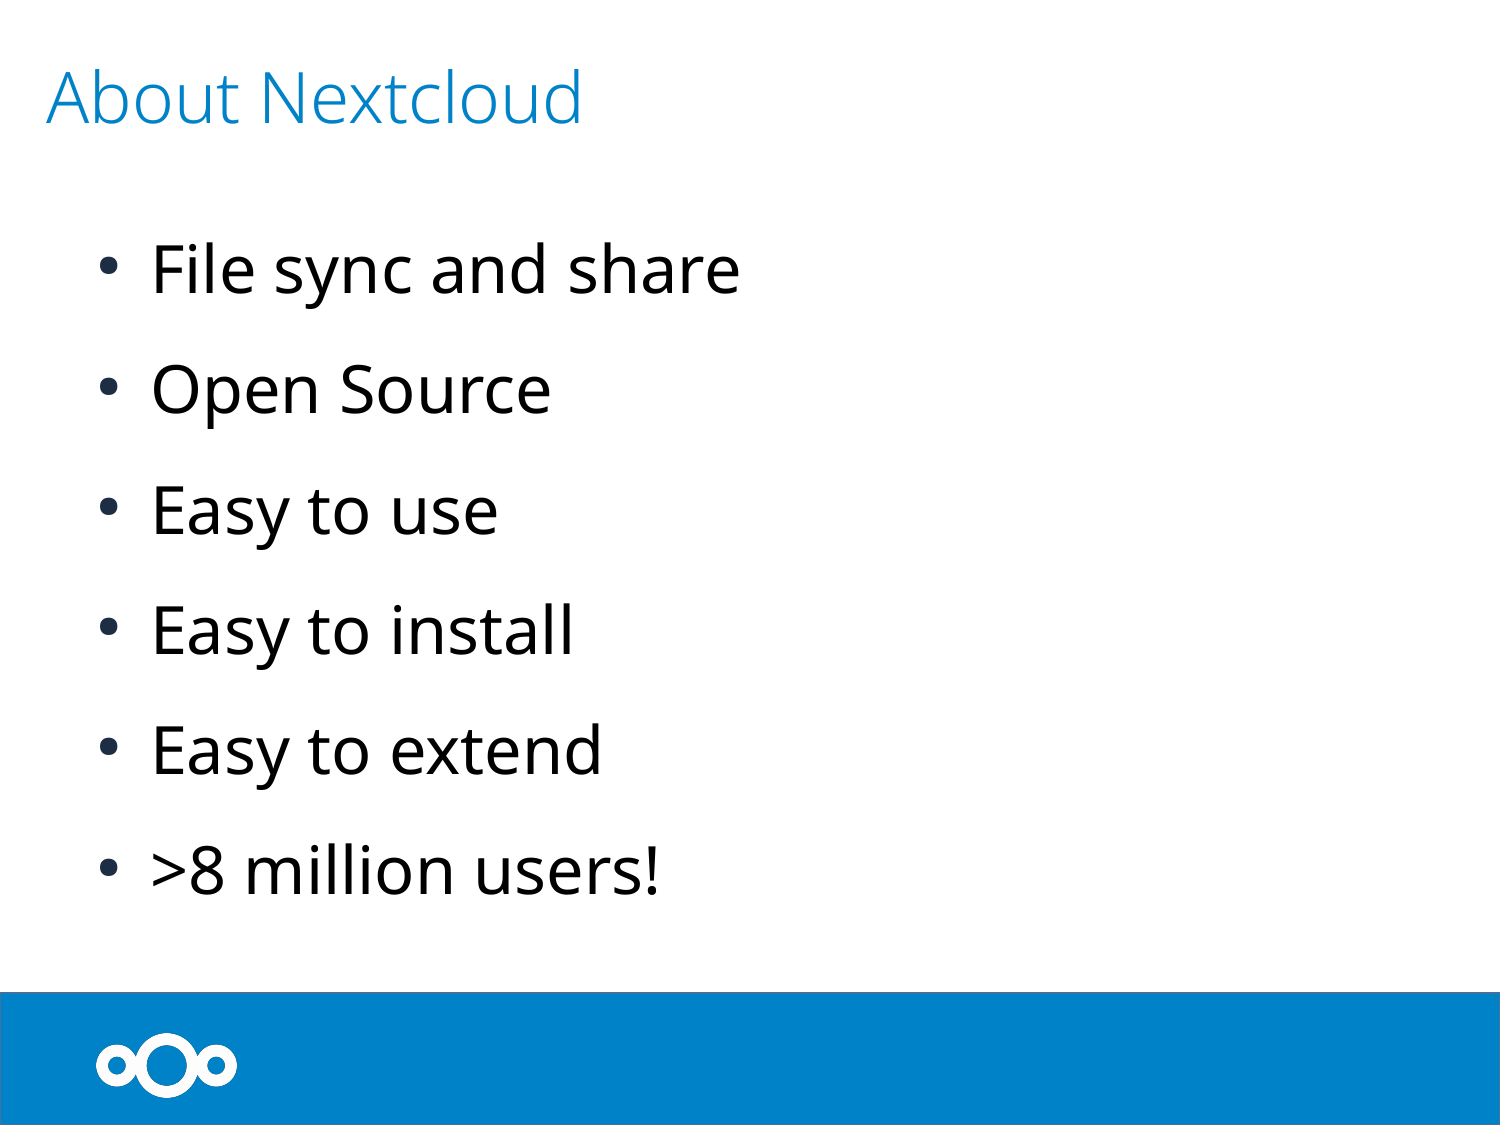

# About Nextcloud
File sync and share
Open Source
Easy to use
Easy to install
Easy to extend
>8 million users!